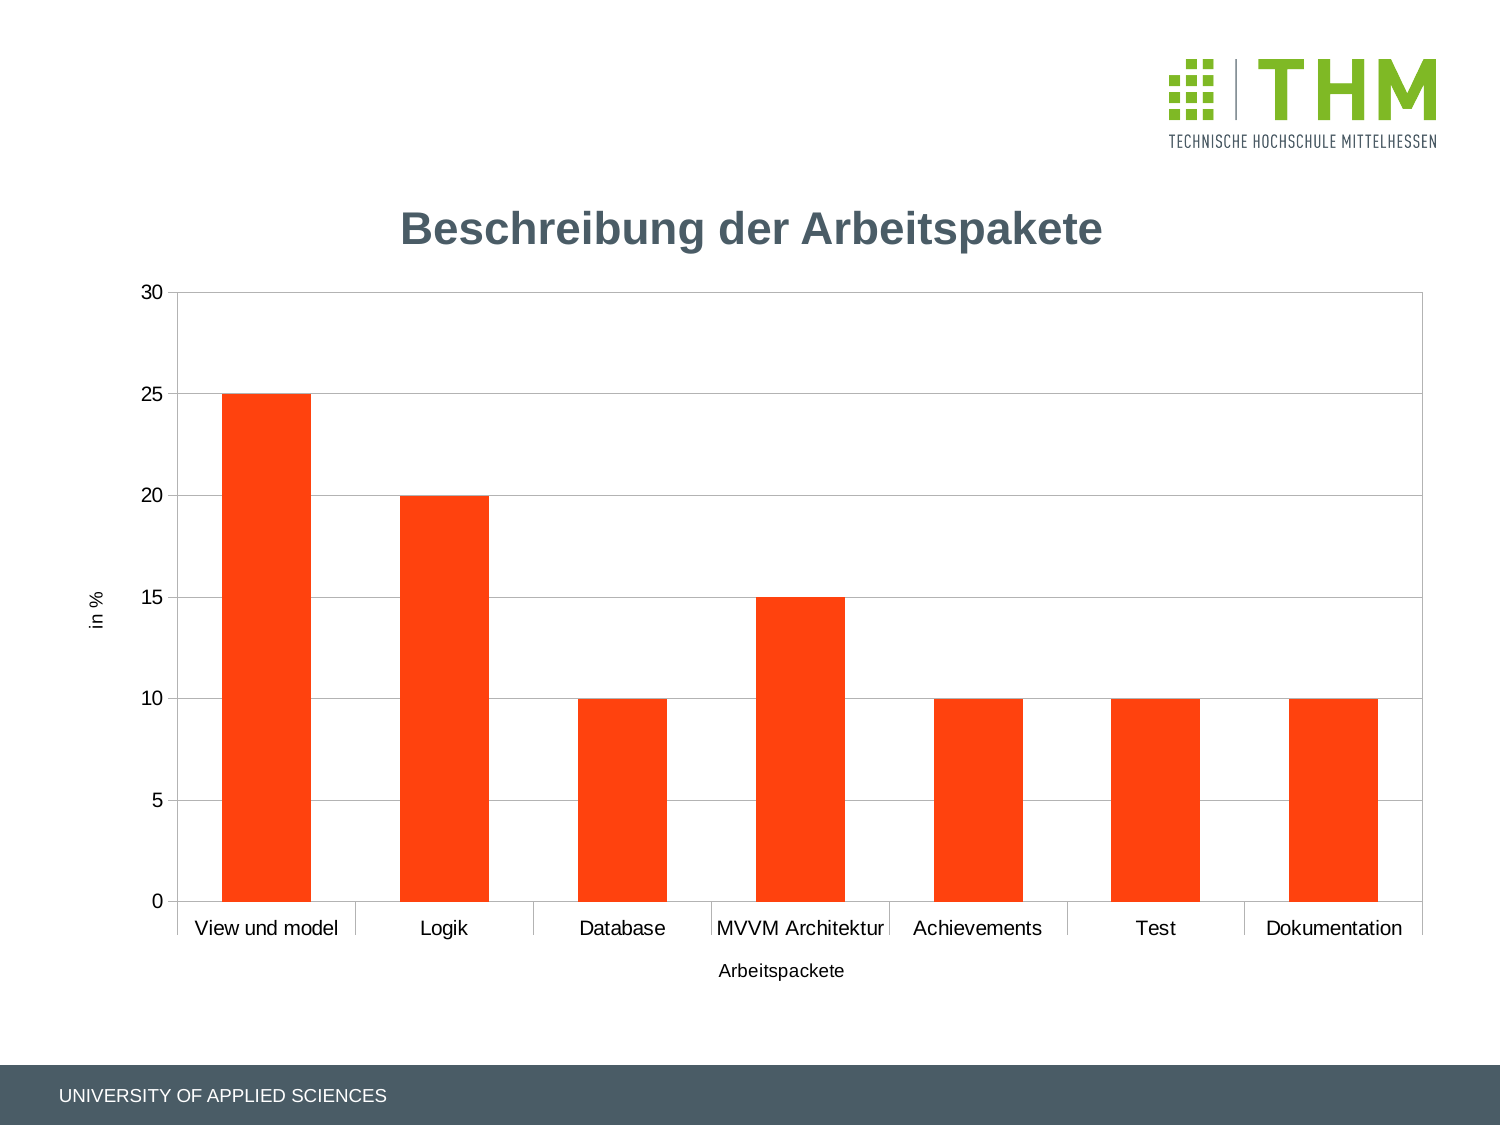

# Beschreibung der Arbeitspakete
### Chart
| Category | |
|---|---|
| View und model | 25.0 |
| Logik | 20.0 |
| Database | 10.0 |
| MVVM Architektur | 15.0 |
| Achievements | 10.0 |
| Test | 10.0 |
| Dokumentation | 10.0 |